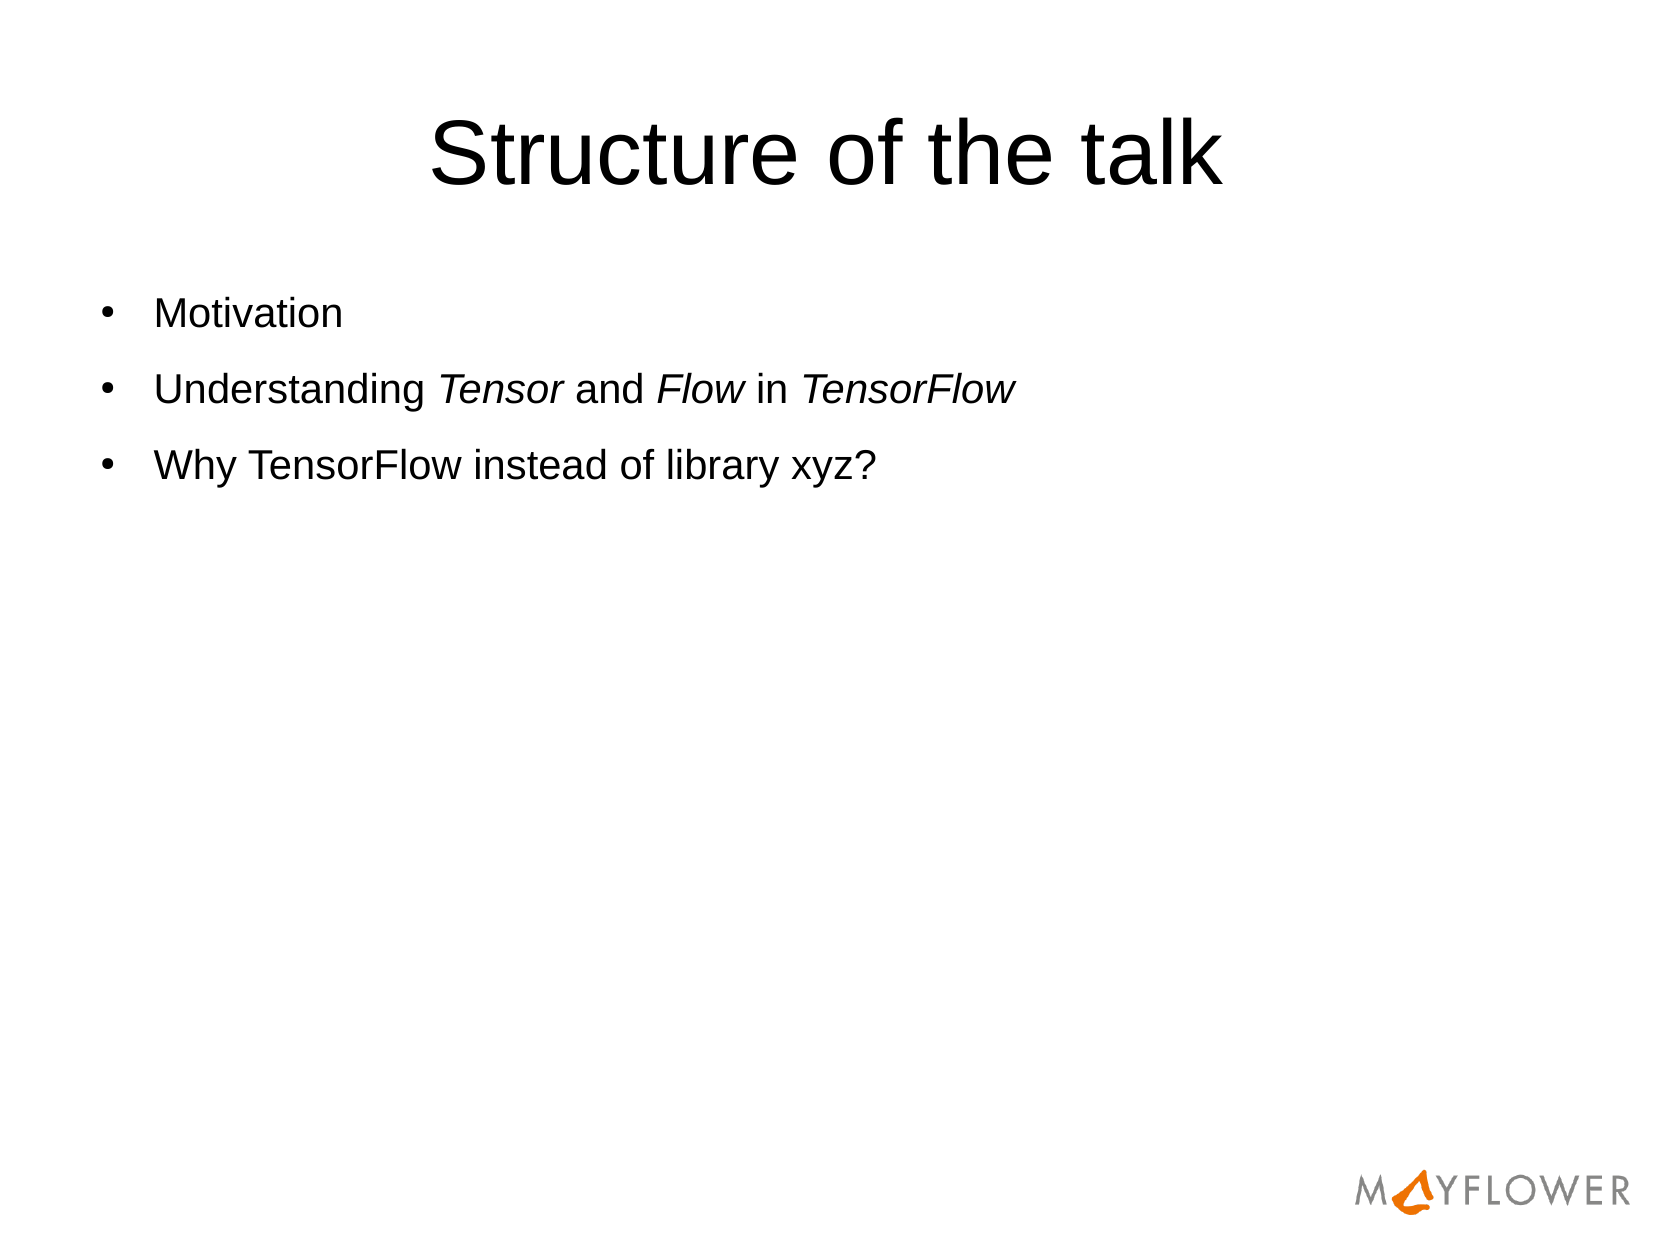

# Structure of the talk
Motivation
Understanding Tensor and Flow in TensorFlow
Why TensorFlow instead of library xyz?